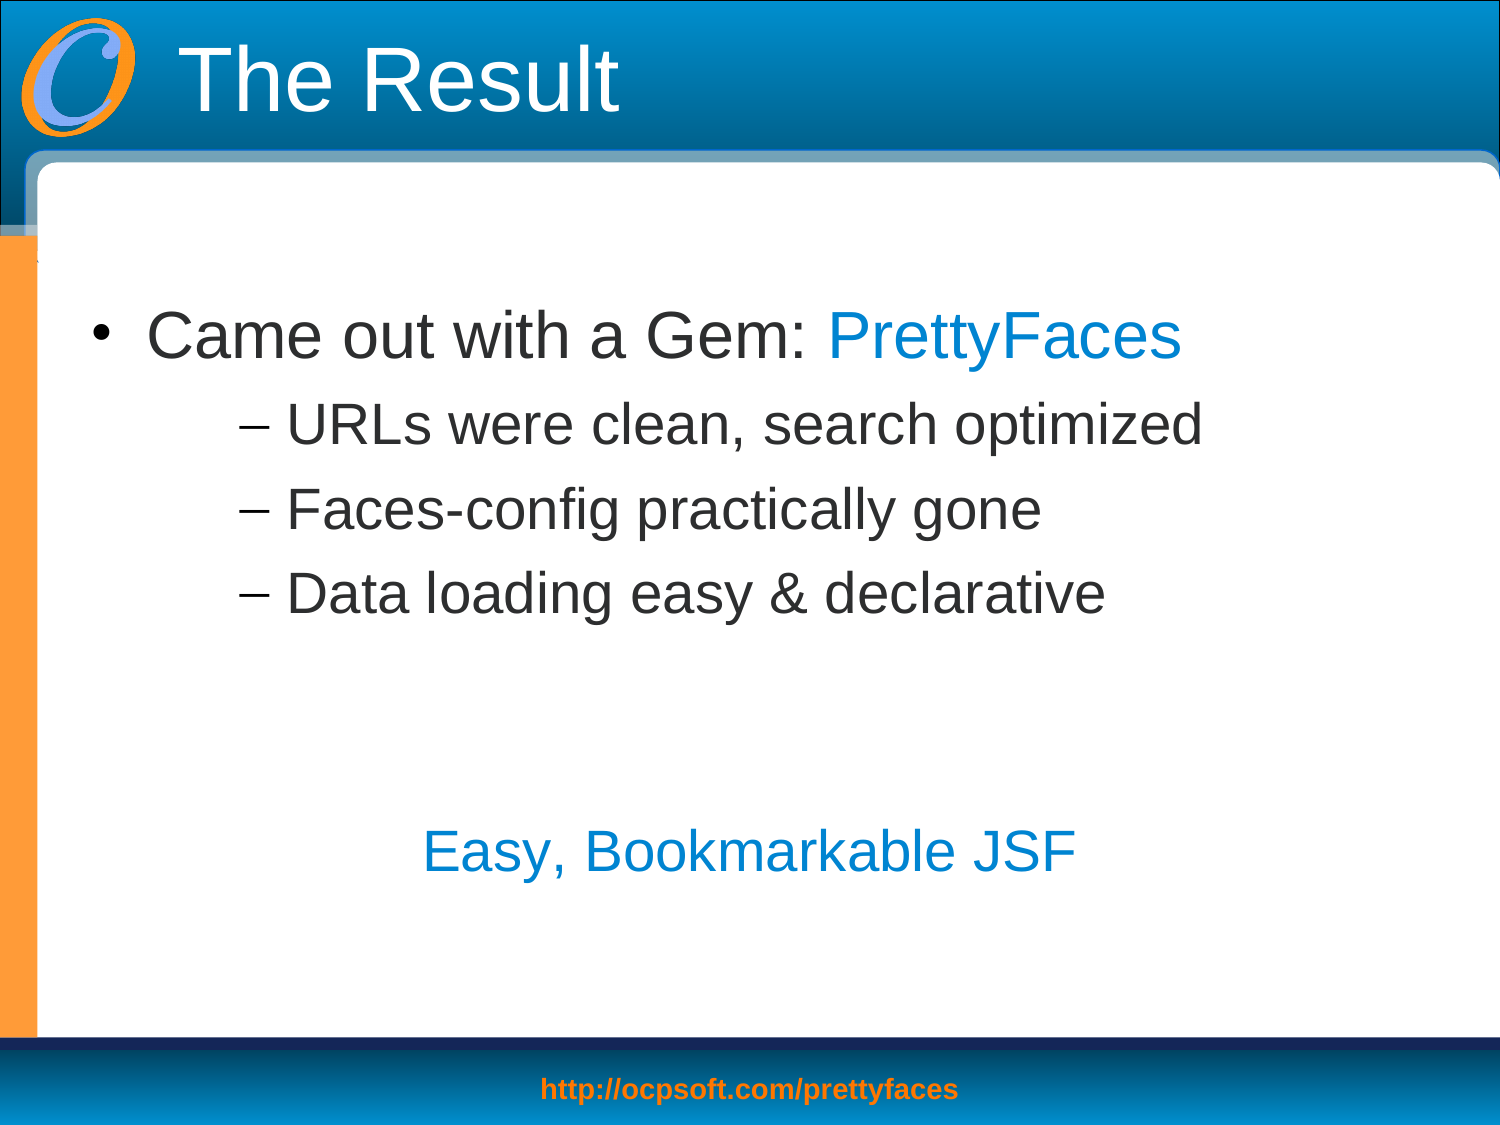

# The Result
Came out with a Gem: PrettyFaces
URLs were clean, search optimized
Faces-config practically gone
Data loading easy & declarative
Easy, Bookmarkable JSF